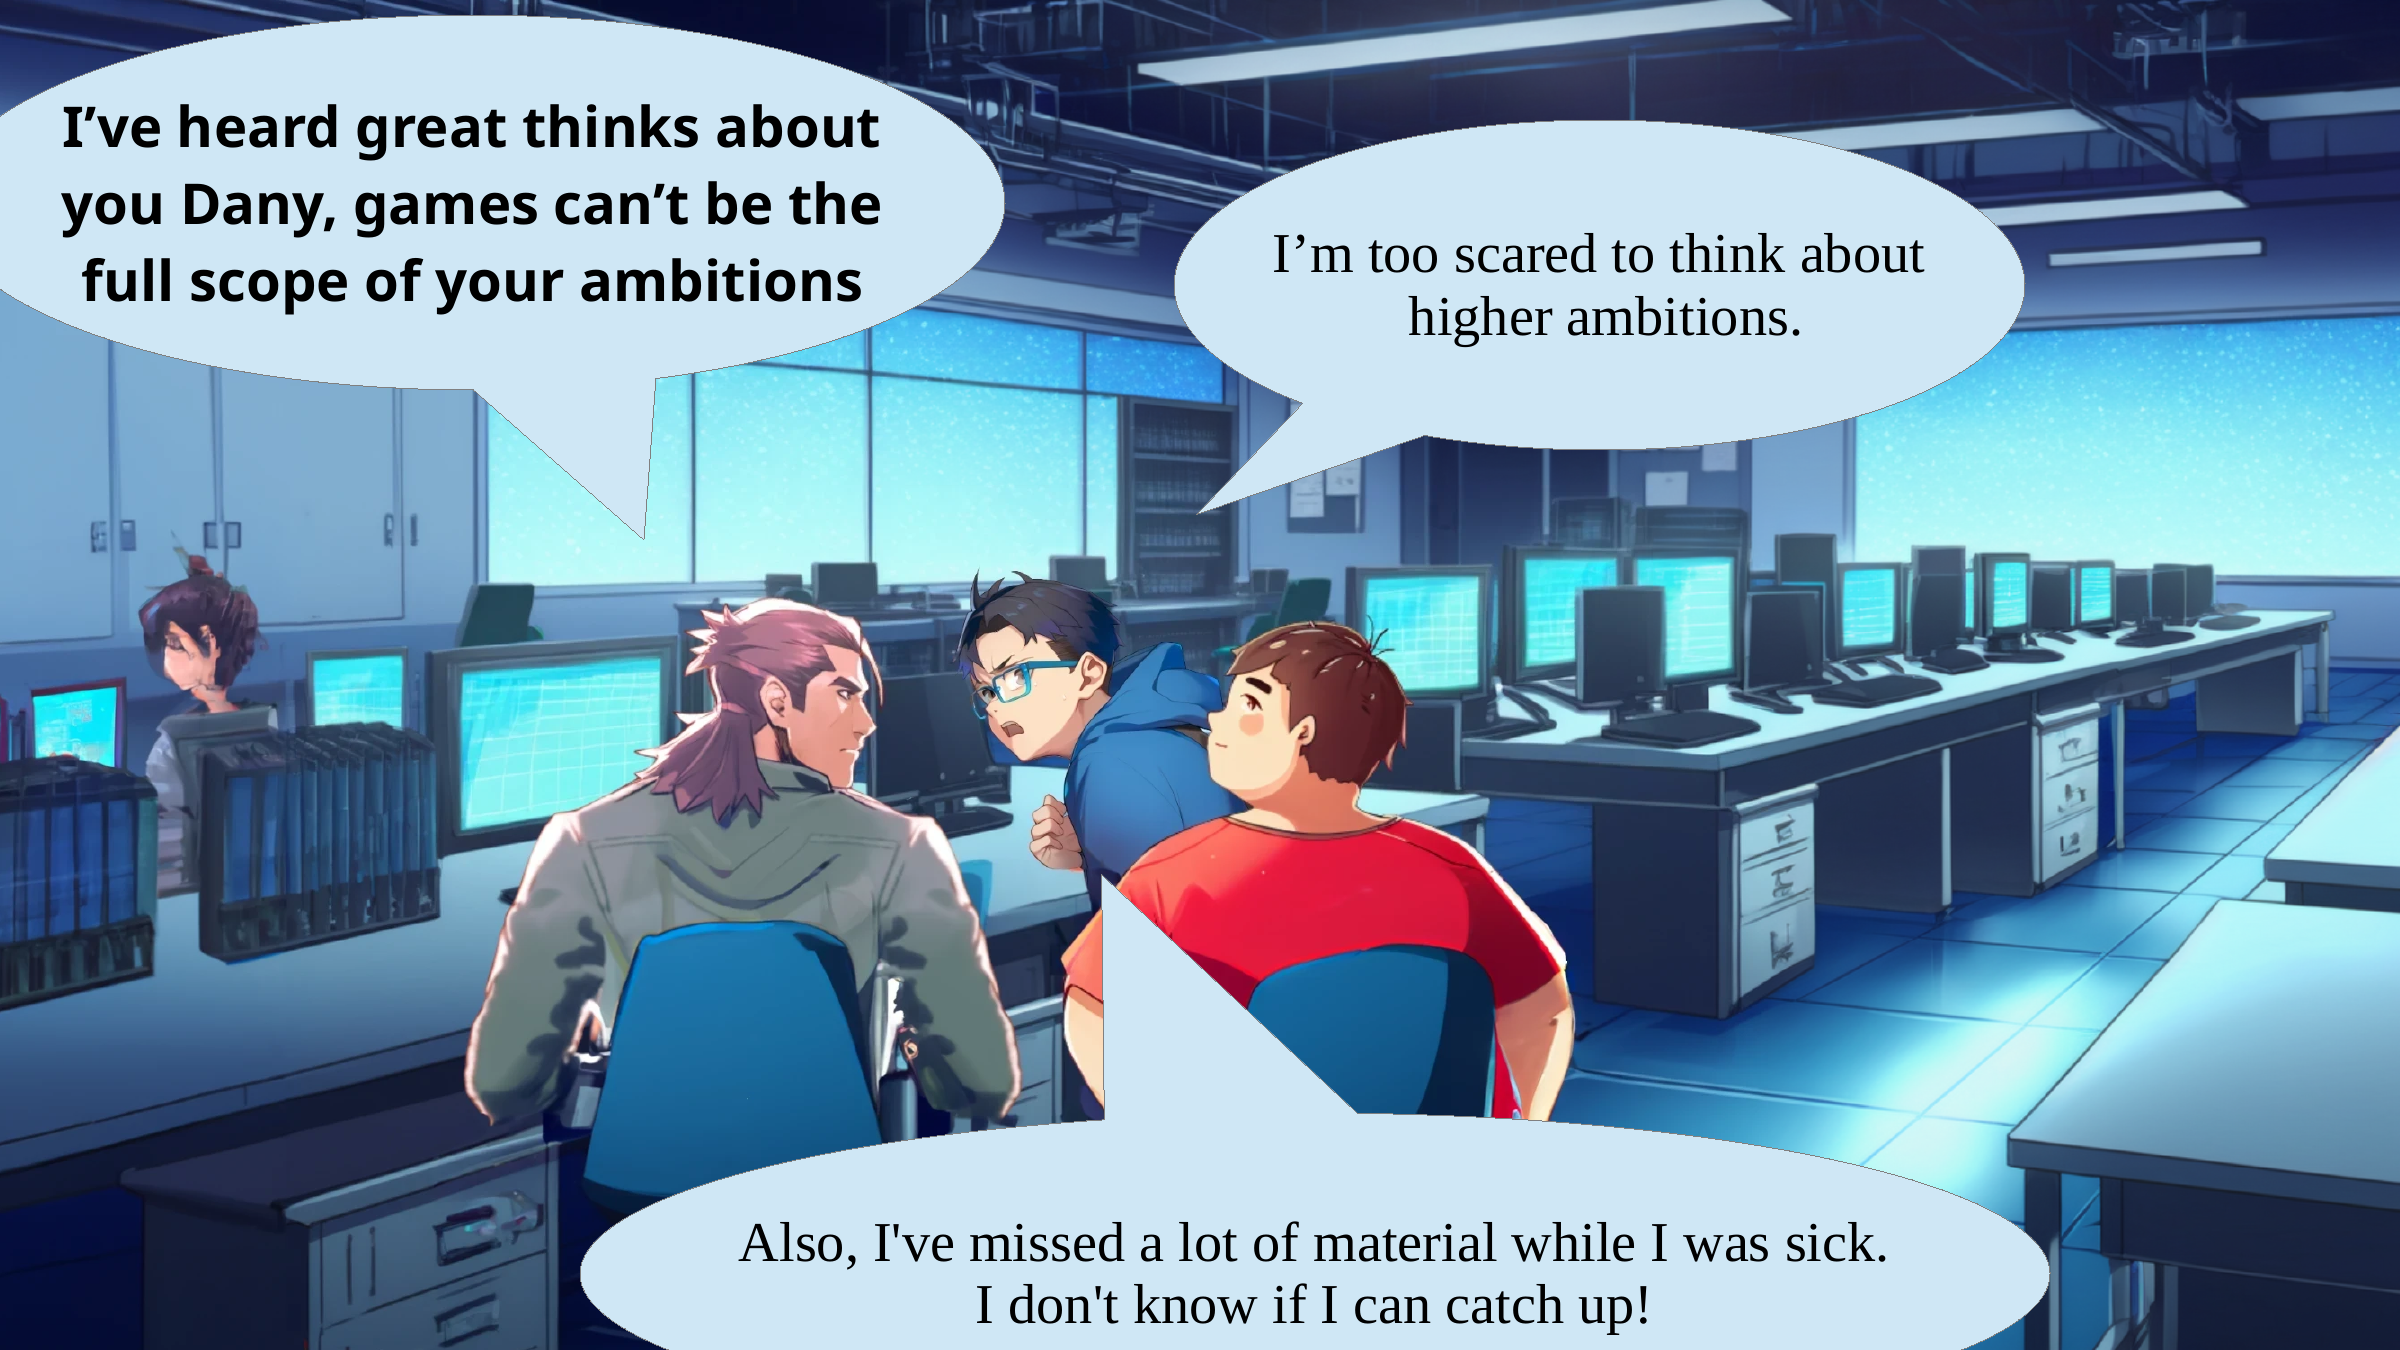

I’ve heard great thinks about
you Dany, games can’t be the
full scope of your ambitions
I’m too scared to think about
 higher ambitions.
Also, I've missed a lot of material while I was sick.
I don't know if I can catch up!